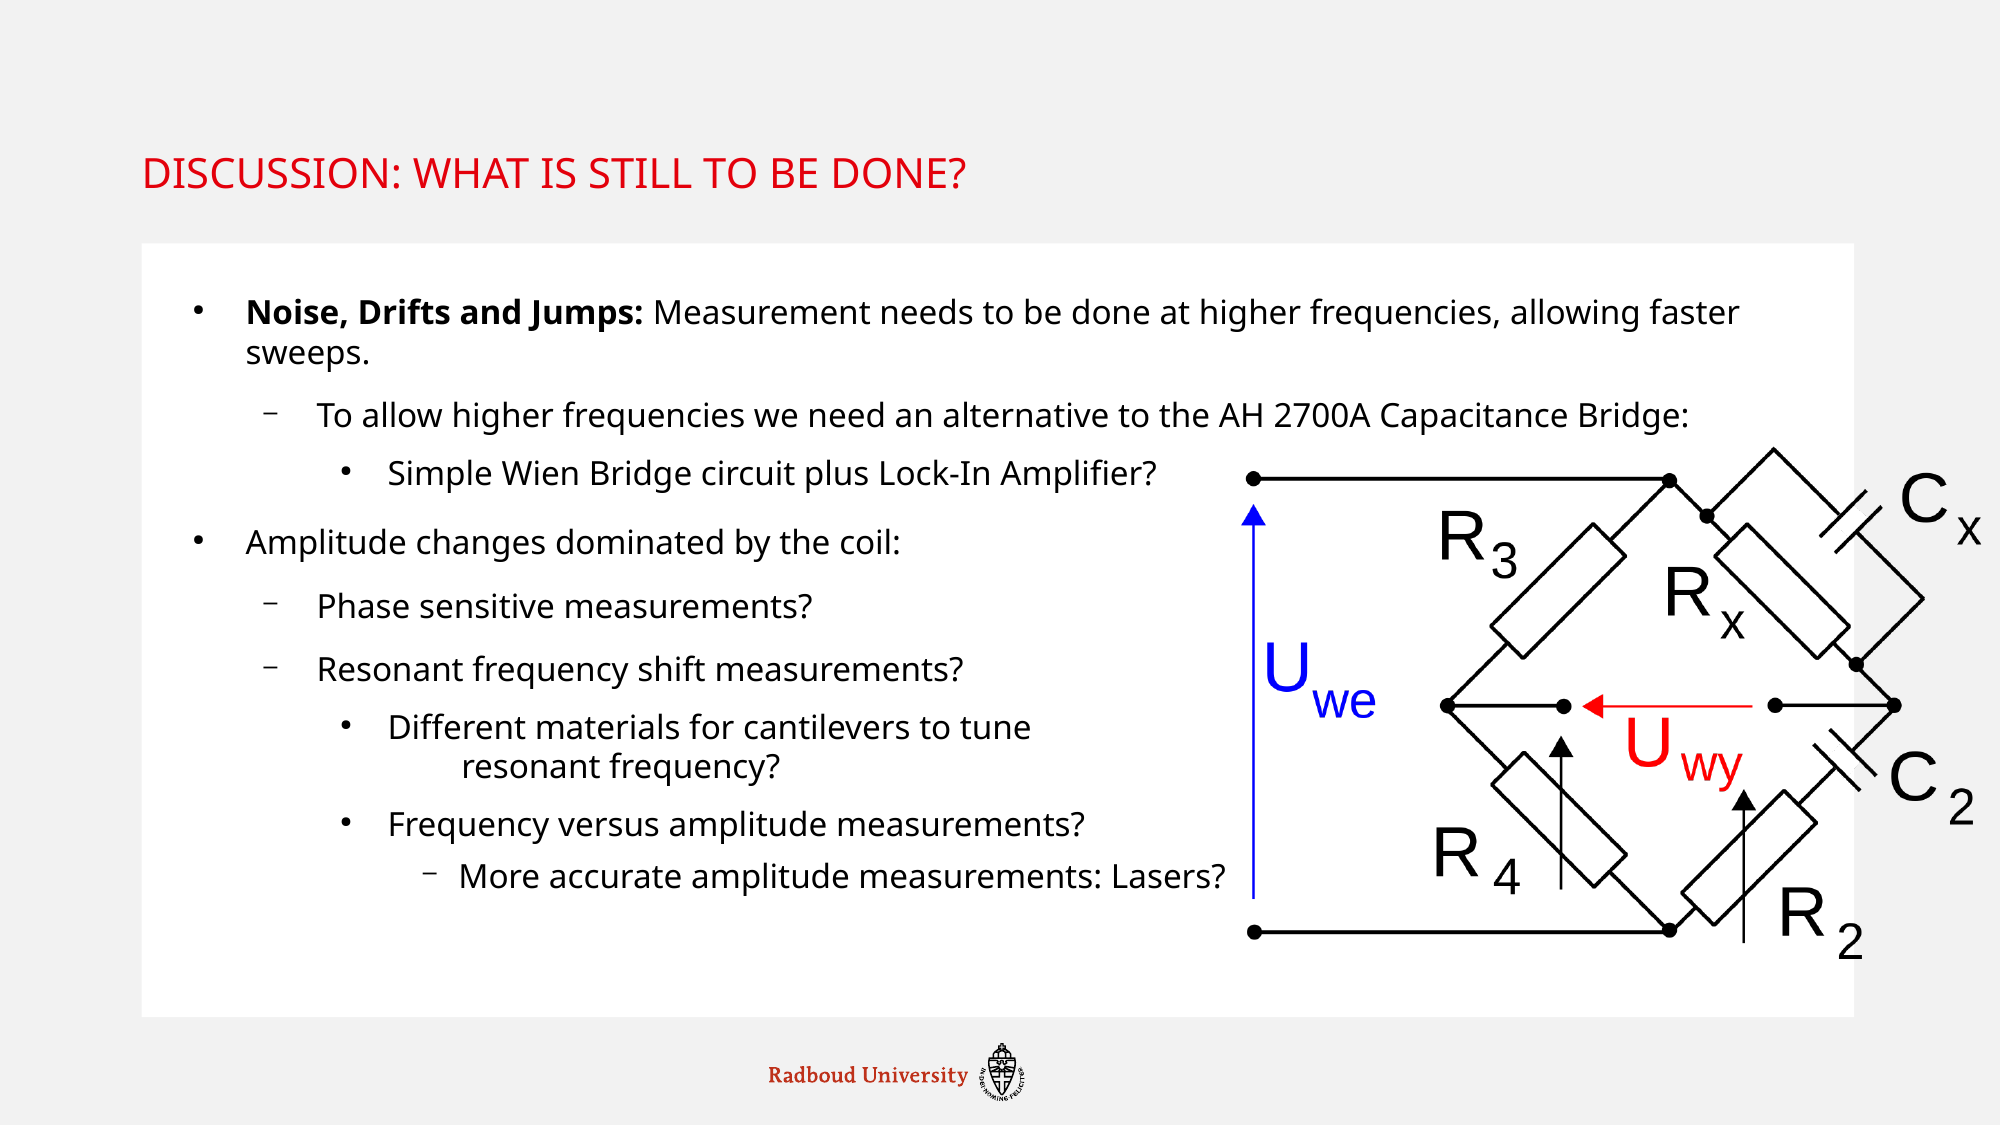

# Discussion: What is still to be done?
Noise, Drifts and Jumps: Measurement needs to be done at higher frequencies, allowing faster sweeps.
To allow higher frequencies we need an alternative to the AH 2700A Capacitance Bridge:
Simple Wien Bridge circuit plus Lock-In Amplifier?
Amplitude changes dominated by the coil:
Phase sensitive measurements?
Resonant frequency shift measurements?
Different materials for cantilevers to tune
	resonant frequency?
Frequency versus amplitude measurements?
More accurate amplitude measurements: Lasers?